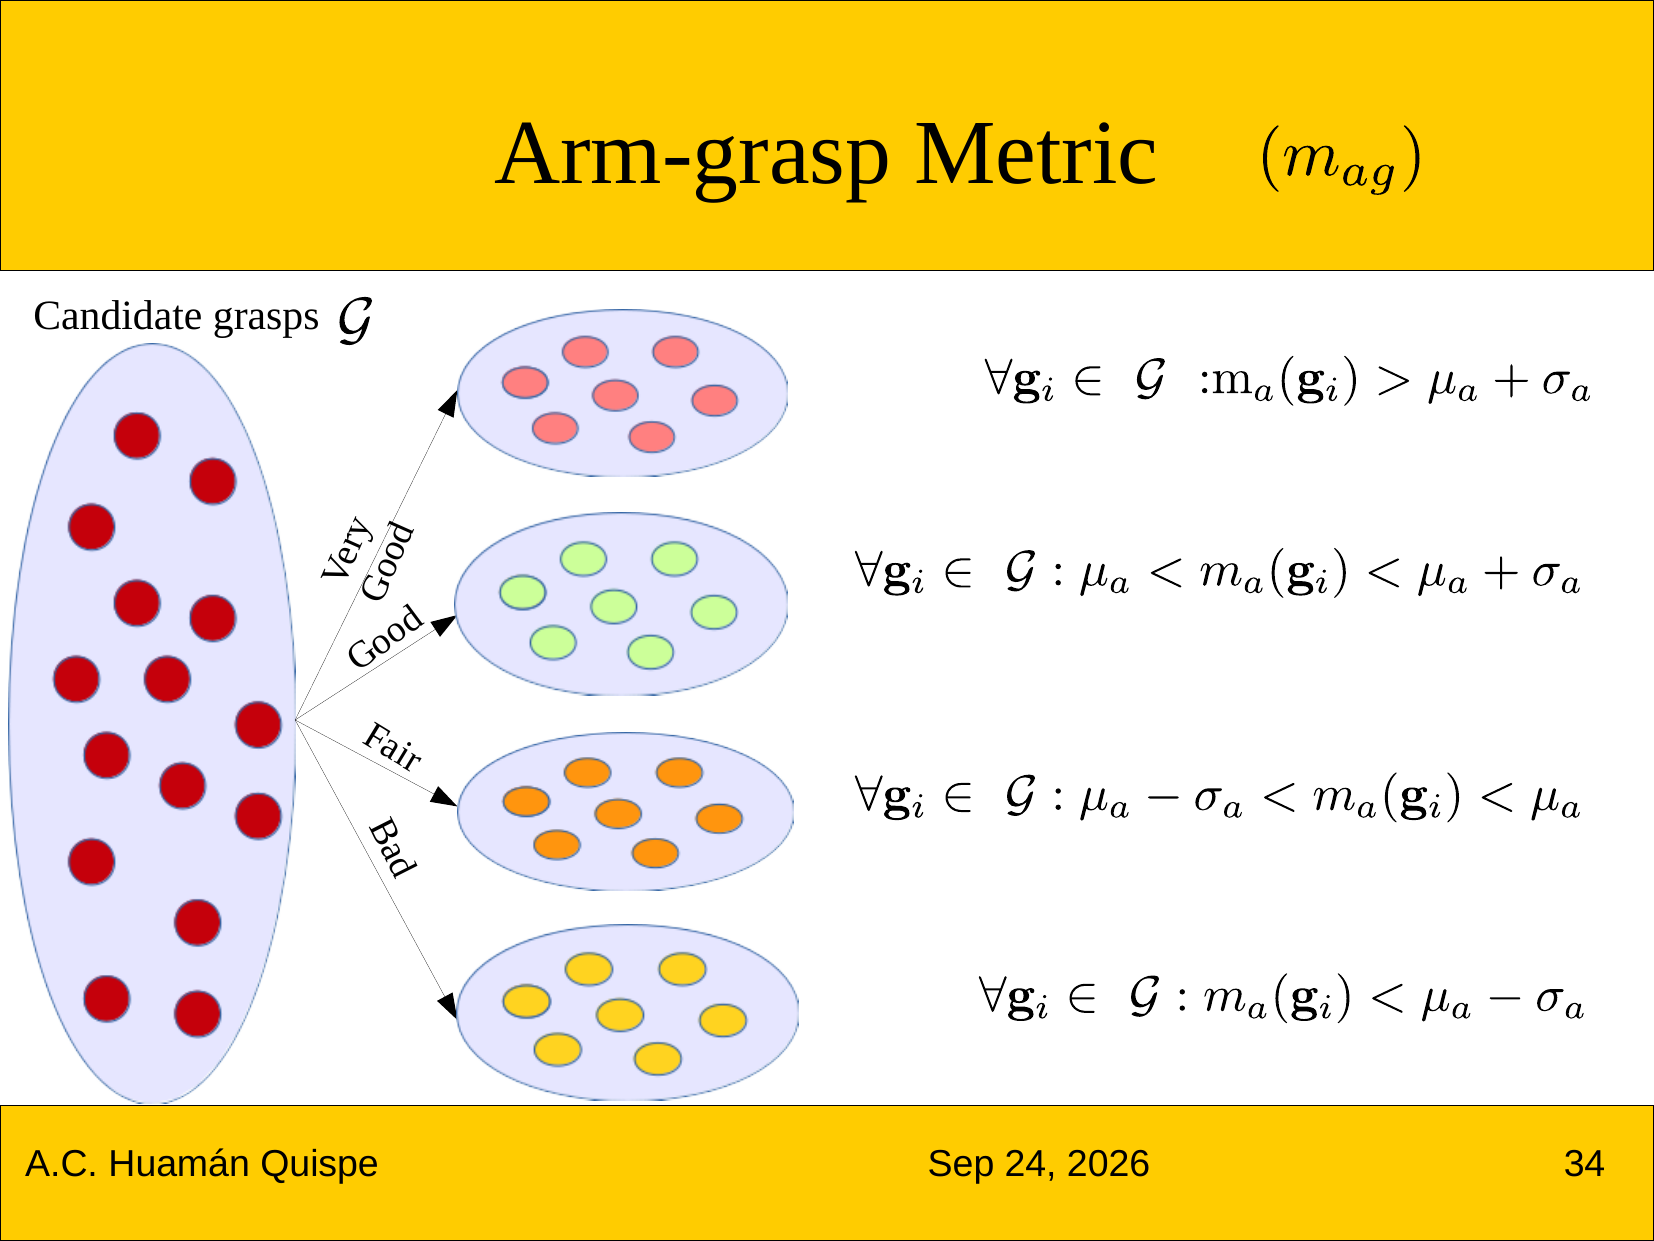

# Arm-grasp Metric
Candidate grasps
Very Good
Good
Fair
Bad